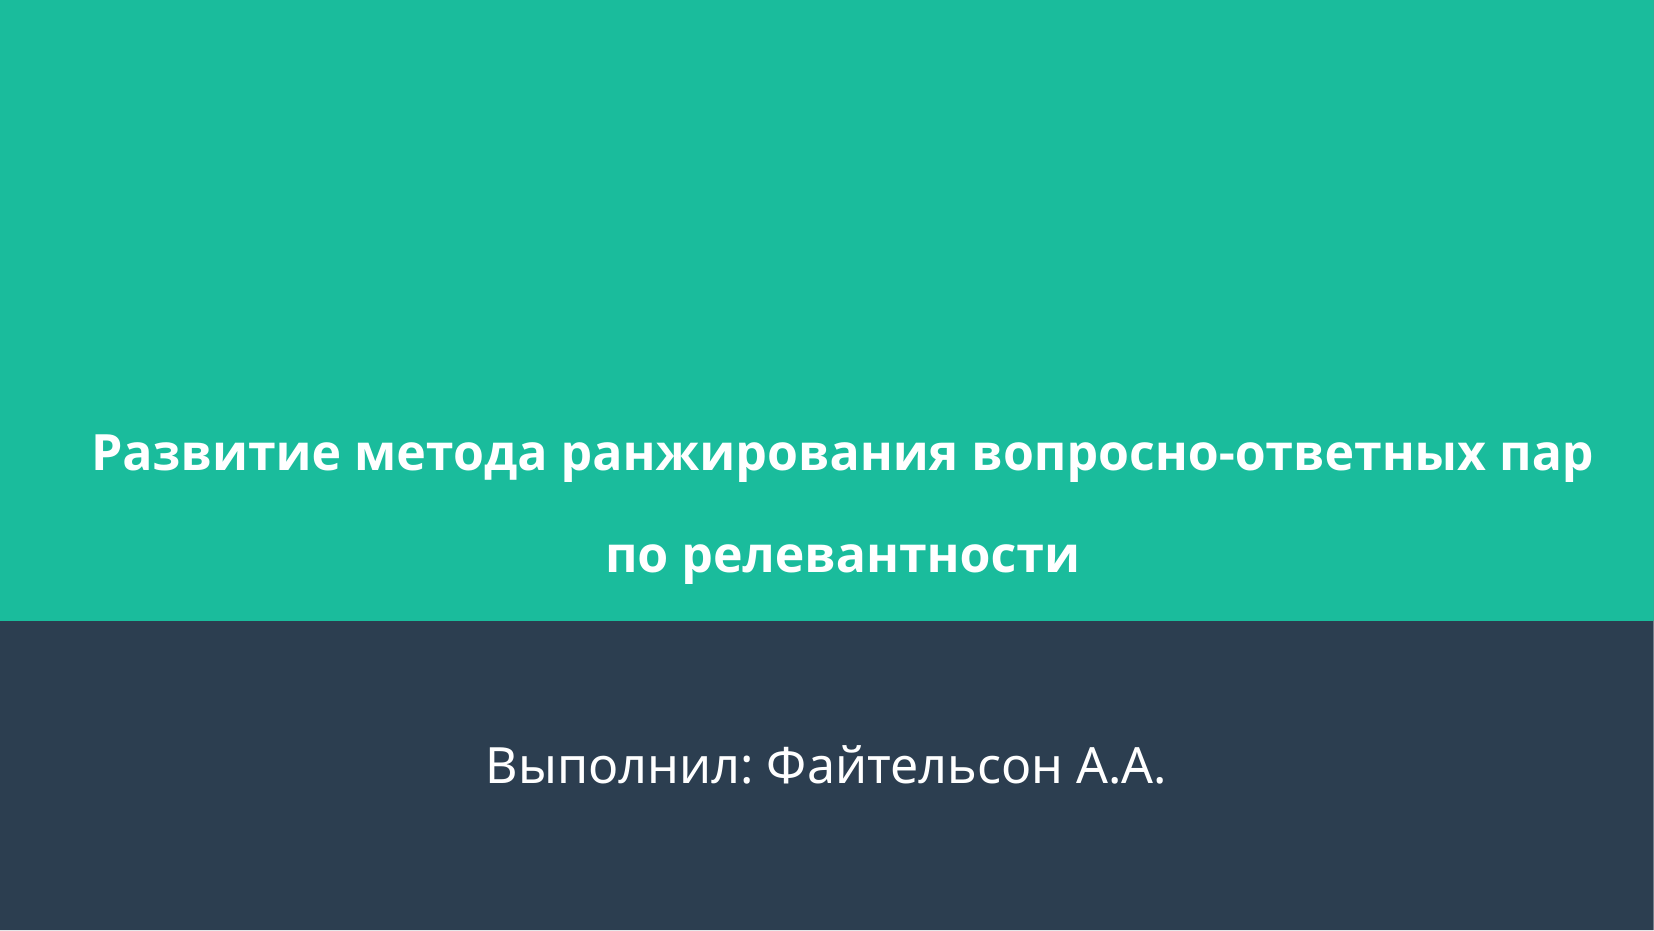

# Развитие метода ранжирования вопросно-ответных пар по релевантности
Выполнил: Файтельсон А.А.